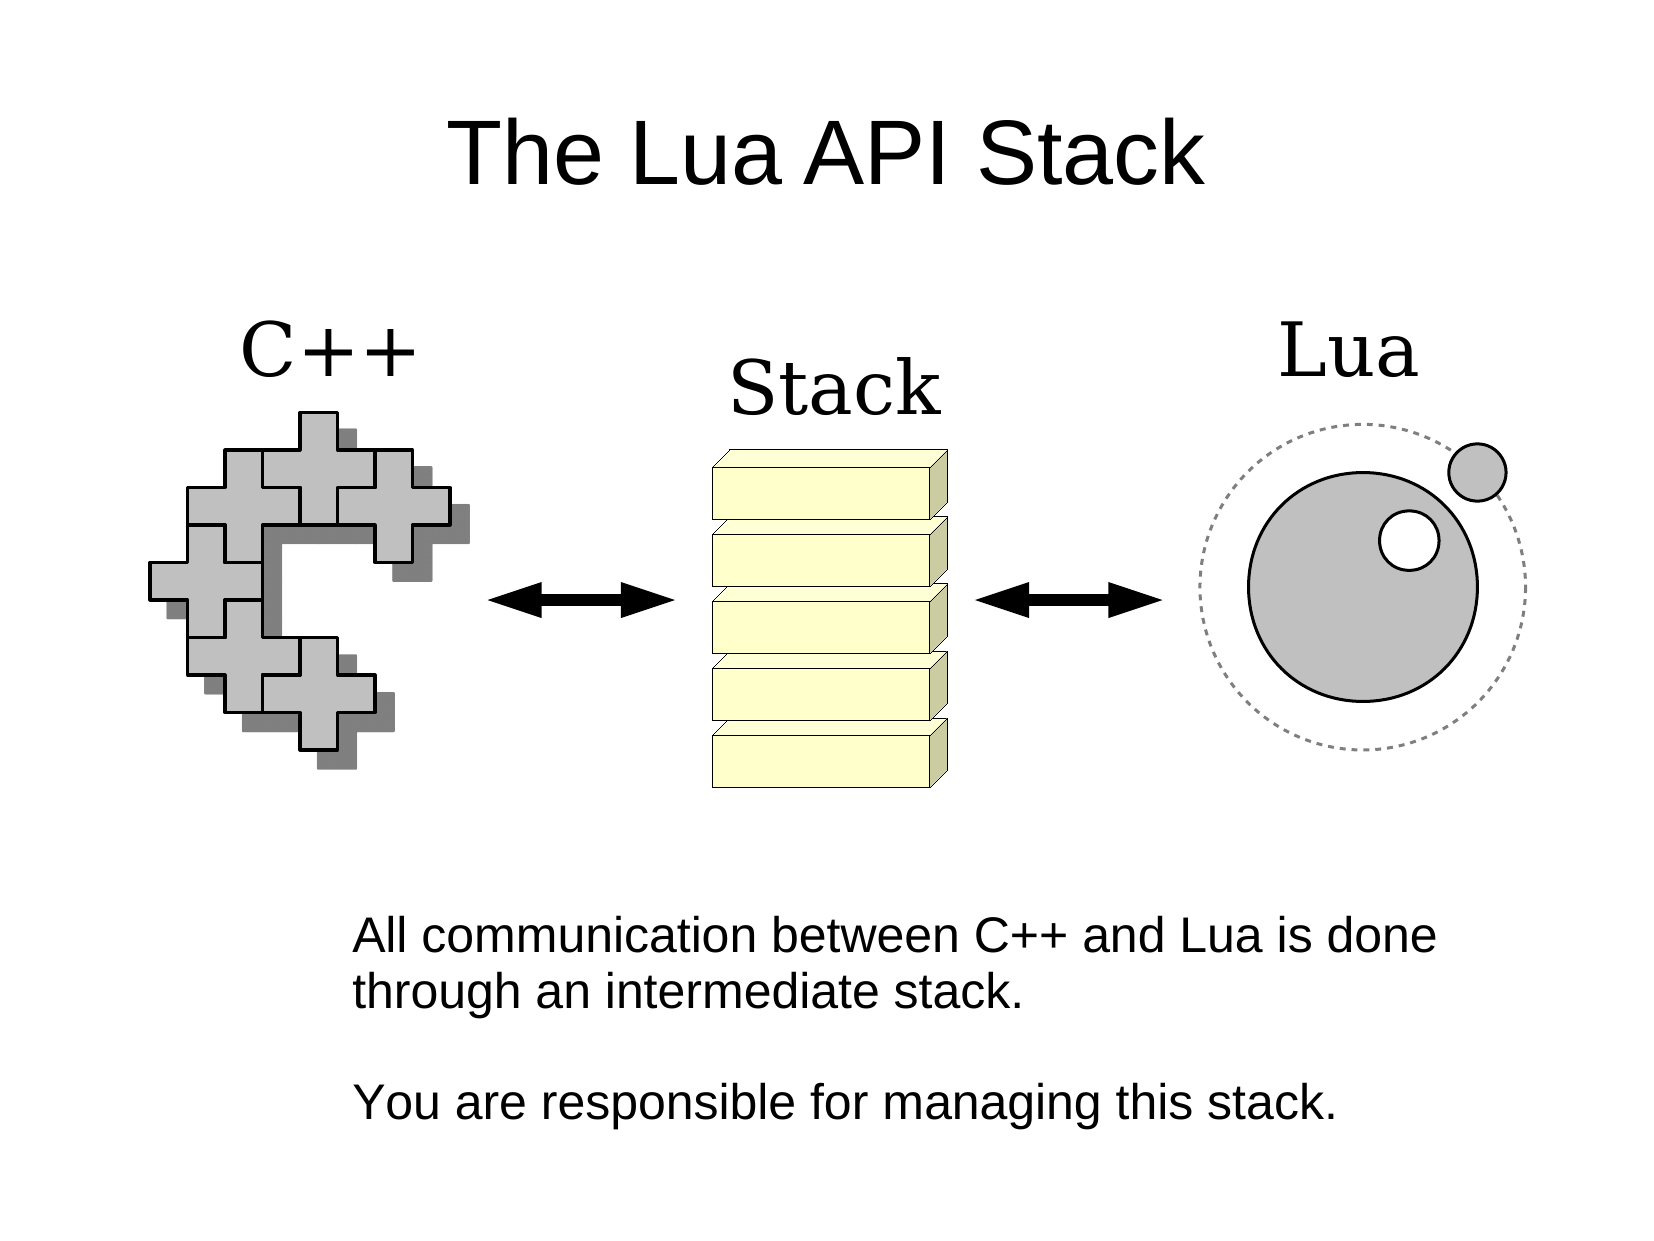

# The Lua API Stack
C++
Lua
Stack
All communication between C++ and Lua is done through an intermediate stack.
You are responsible for managing this stack.